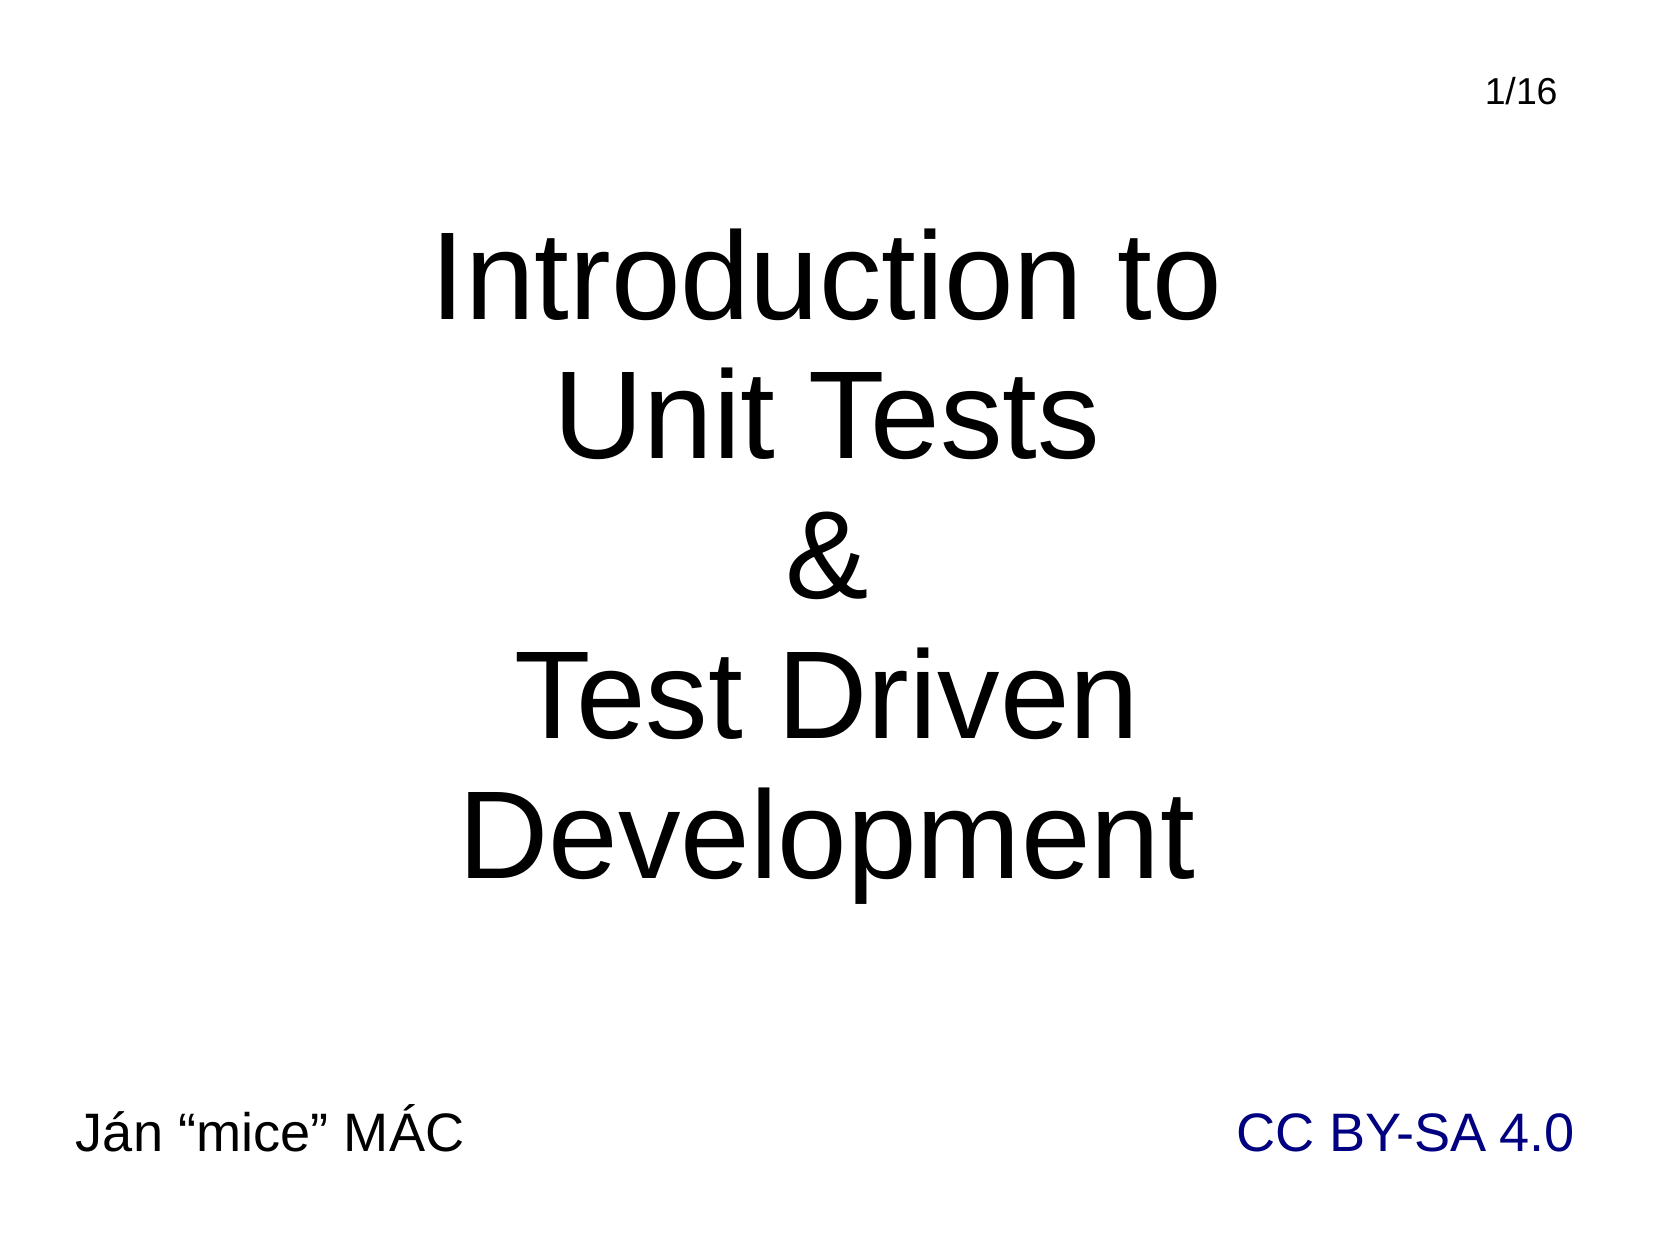

# Introduction to
Unit Tests
&
Test Driven
Development
CC BY-SA 4.0
Ján “mice” MÁC